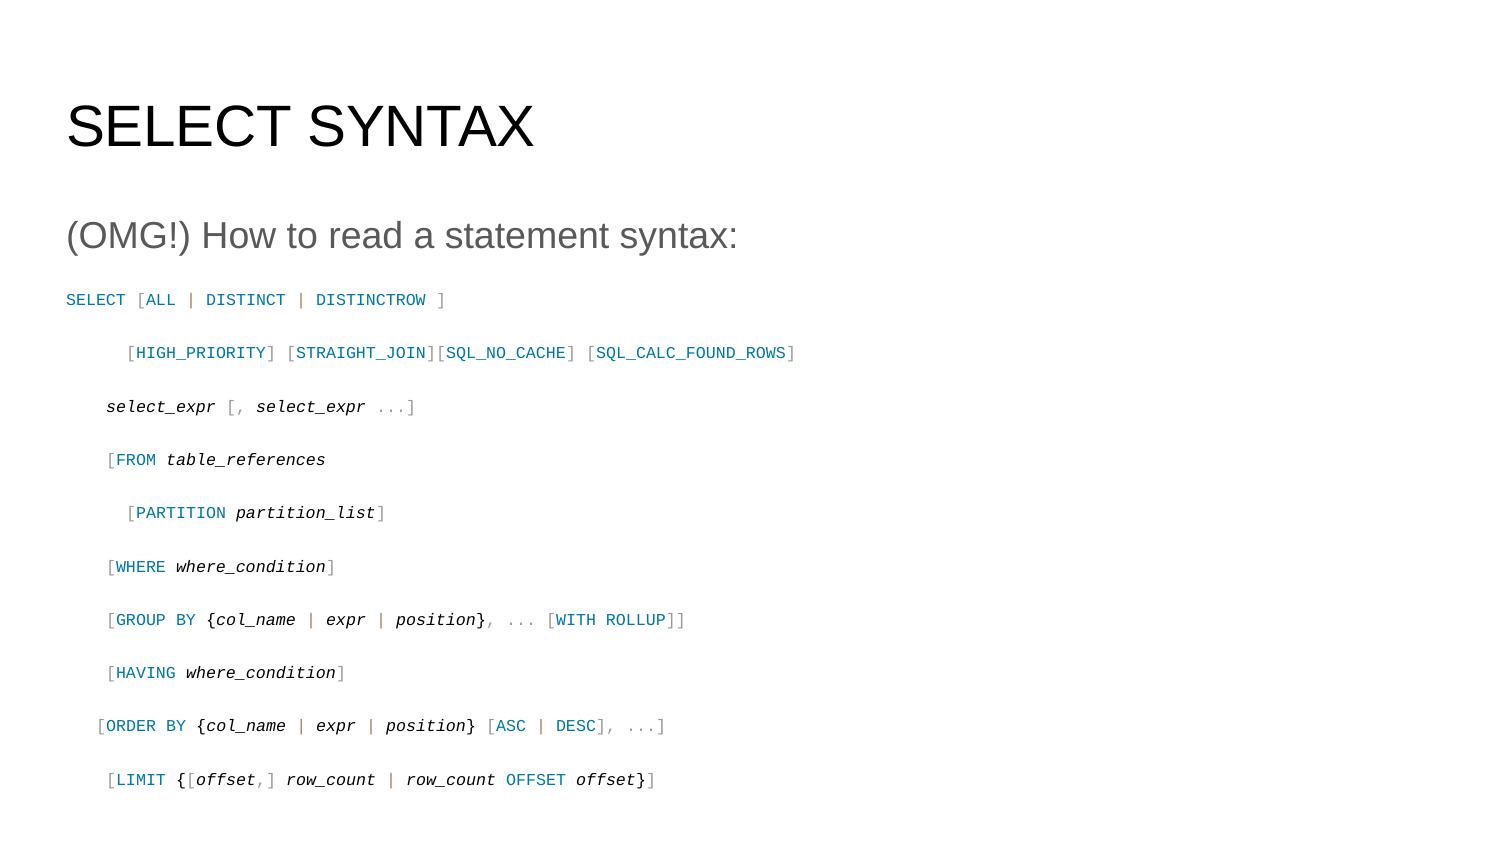

SELECT SYNTAX
# (OMG!) How to read a statement syntax:
SELECT [ALL | DISTINCT | DISTINCTROW ]
 [HIGH_PRIORITY] [STRAIGHT_JOIN][SQL_NO_CACHE] [SQL_CALC_FOUND_ROWS]
 select_expr [, select_expr ...]
 [FROM table_references
 [PARTITION partition_list]
 [WHERE where_condition]
 [GROUP BY {col_name | expr | position}, ... [WITH ROLLUP]]
 [HAVING where_condition]
 [ORDER BY {col_name | expr | position} [ASC | DESC], ...]
 [LIMIT {[offset,] row_count | row_count OFFSET offset}]